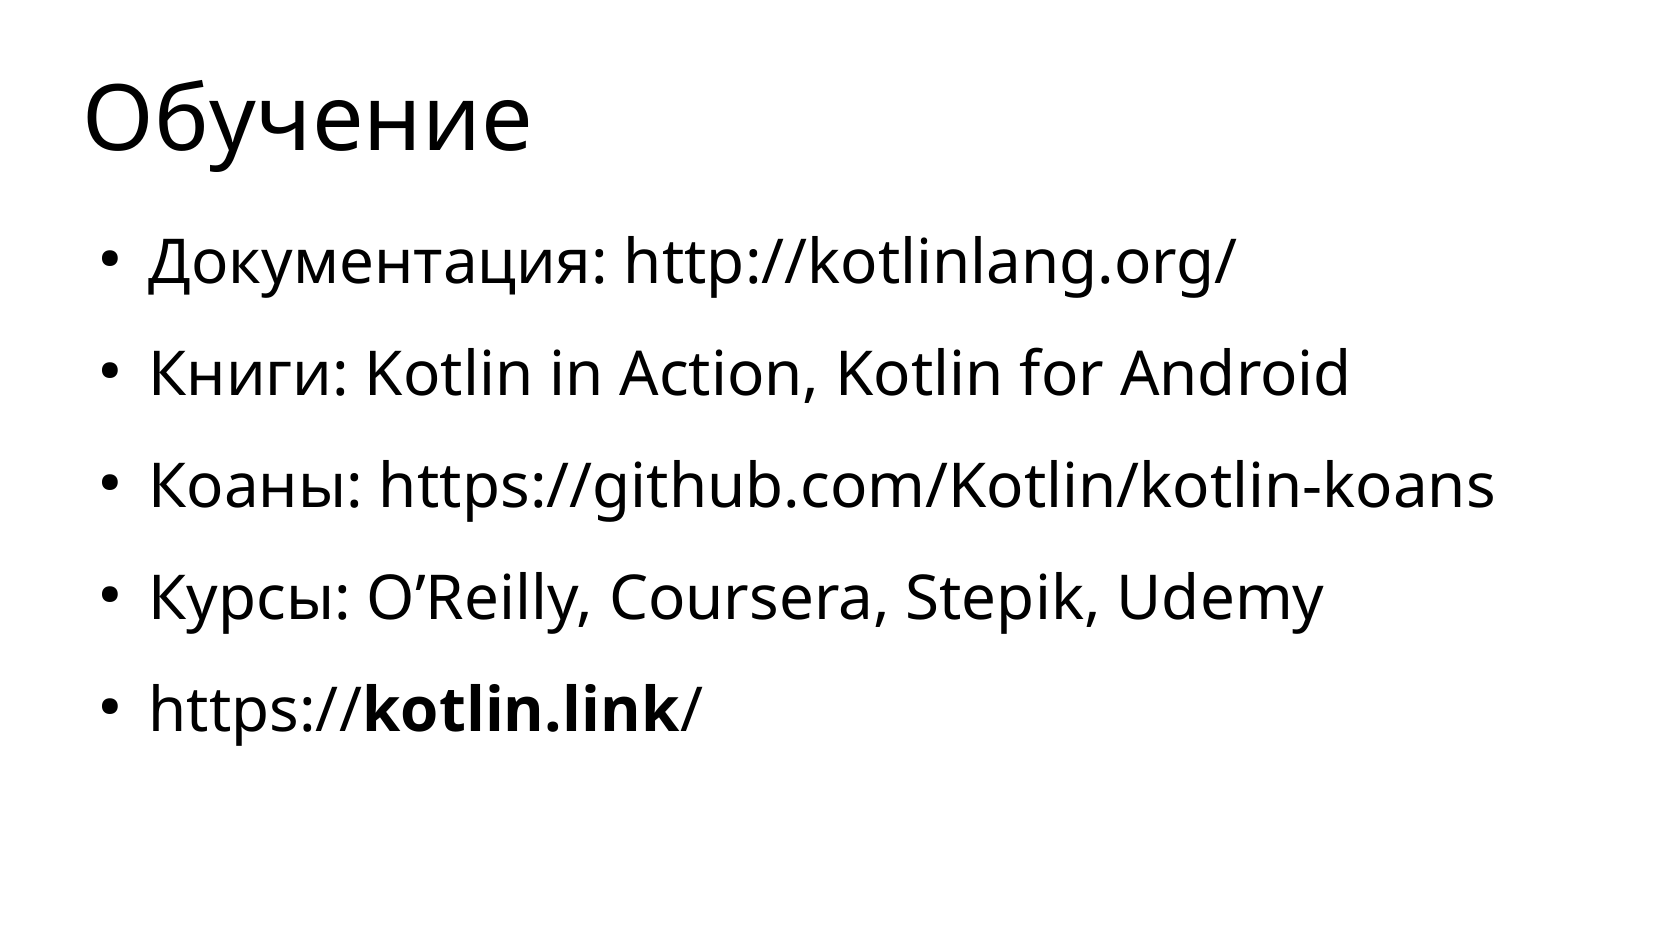

# Обучение
Документация: http://kotlinlang.org/
Книги: Kotlin in Action, Kotlin for Android
Коаны: https://github.com/Kotlin/kotlin-koans
Курсы: O’Reilly, Coursera, Stepik, Udemy
https://kotlin.link/